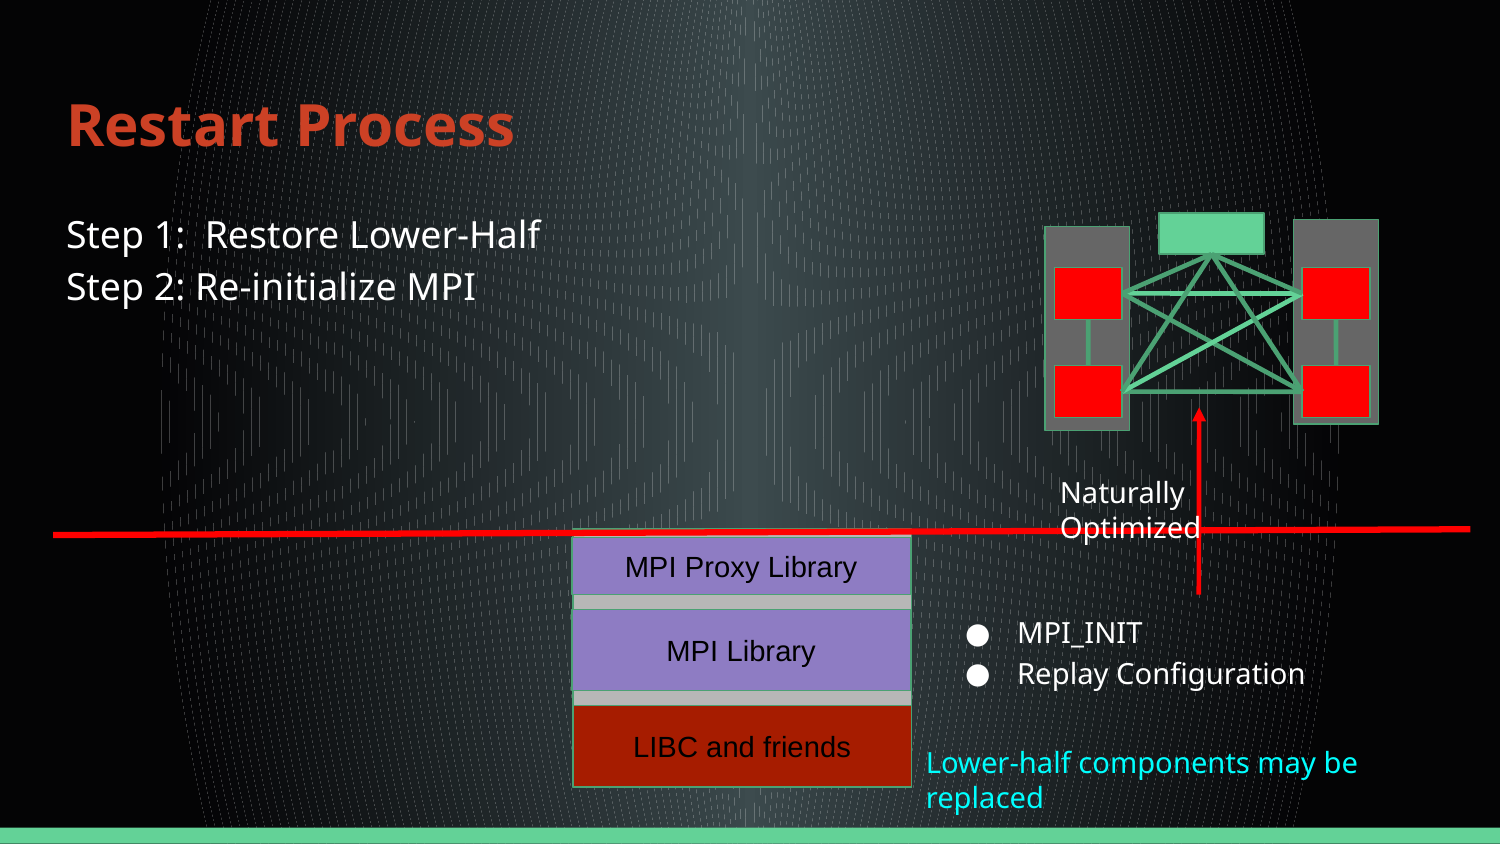

Restart Process
# Step 1: Restore Lower-Half Step 2: Re-initialize MPI
Naturally Optimized
MPI Proxy Library
MPI_INIT
Replay Configuration
MPI Library
LIBC and friends
Lower-half components may be replaced